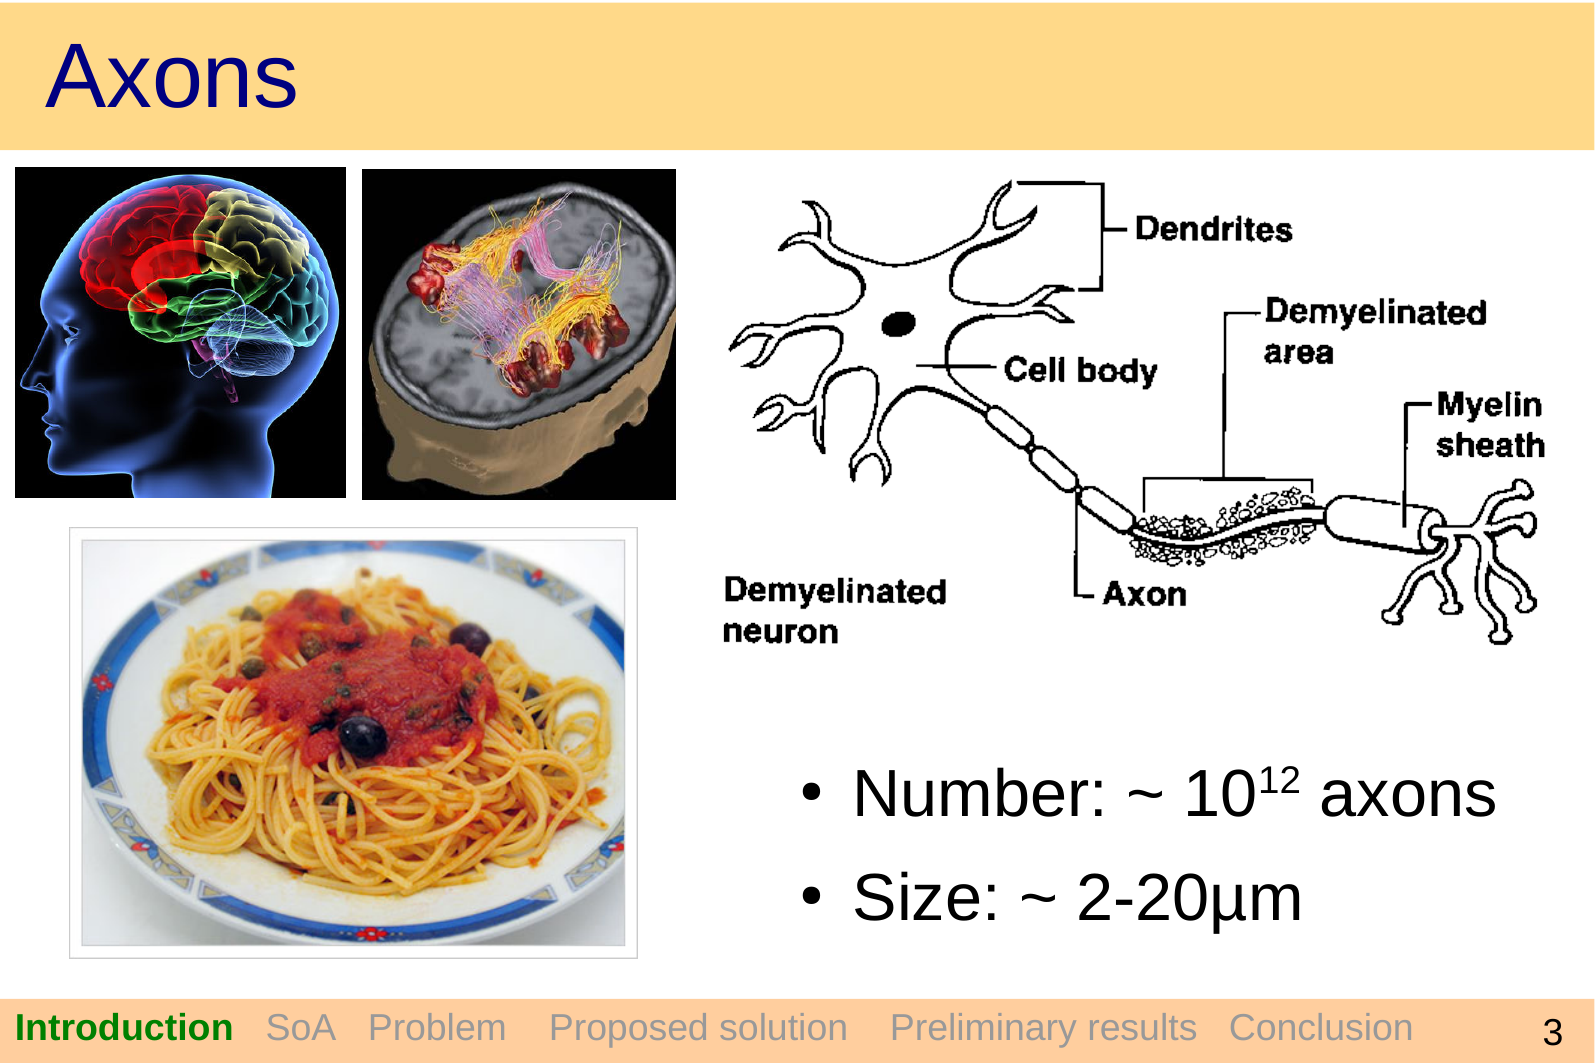

# Axons
Number: ~ 1012 axons
Size: ~ 2-20µm
Introduction SoA Problem Proposed solution Preliminary results Conclusion